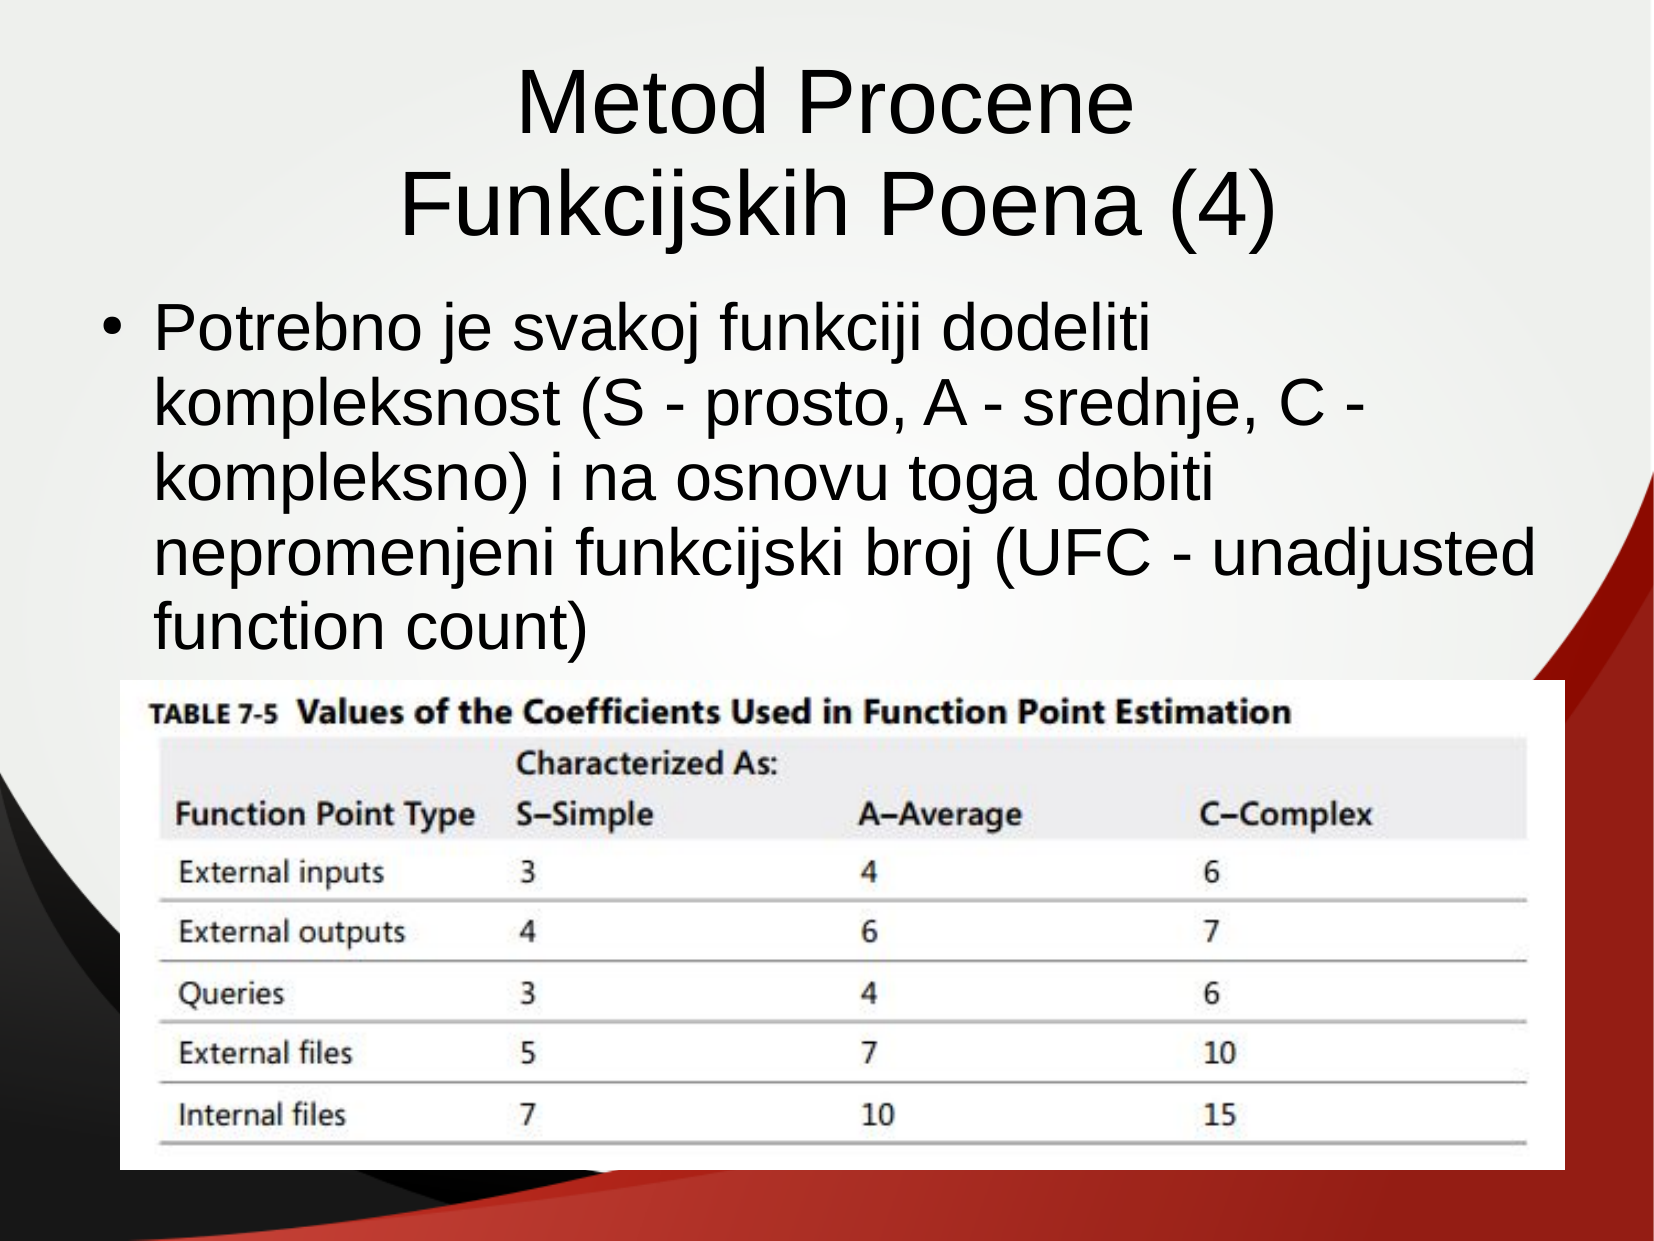

# Metod Procene Funkcijskih Poena (4)
Potrebno je svakoj funkciji dodeliti kompleksnost (S - prosto, A - srednje, C - kompleksno) i na osnovu toga dobiti nepromenjeni funkcijski broj (UFC - unadjusted function count)